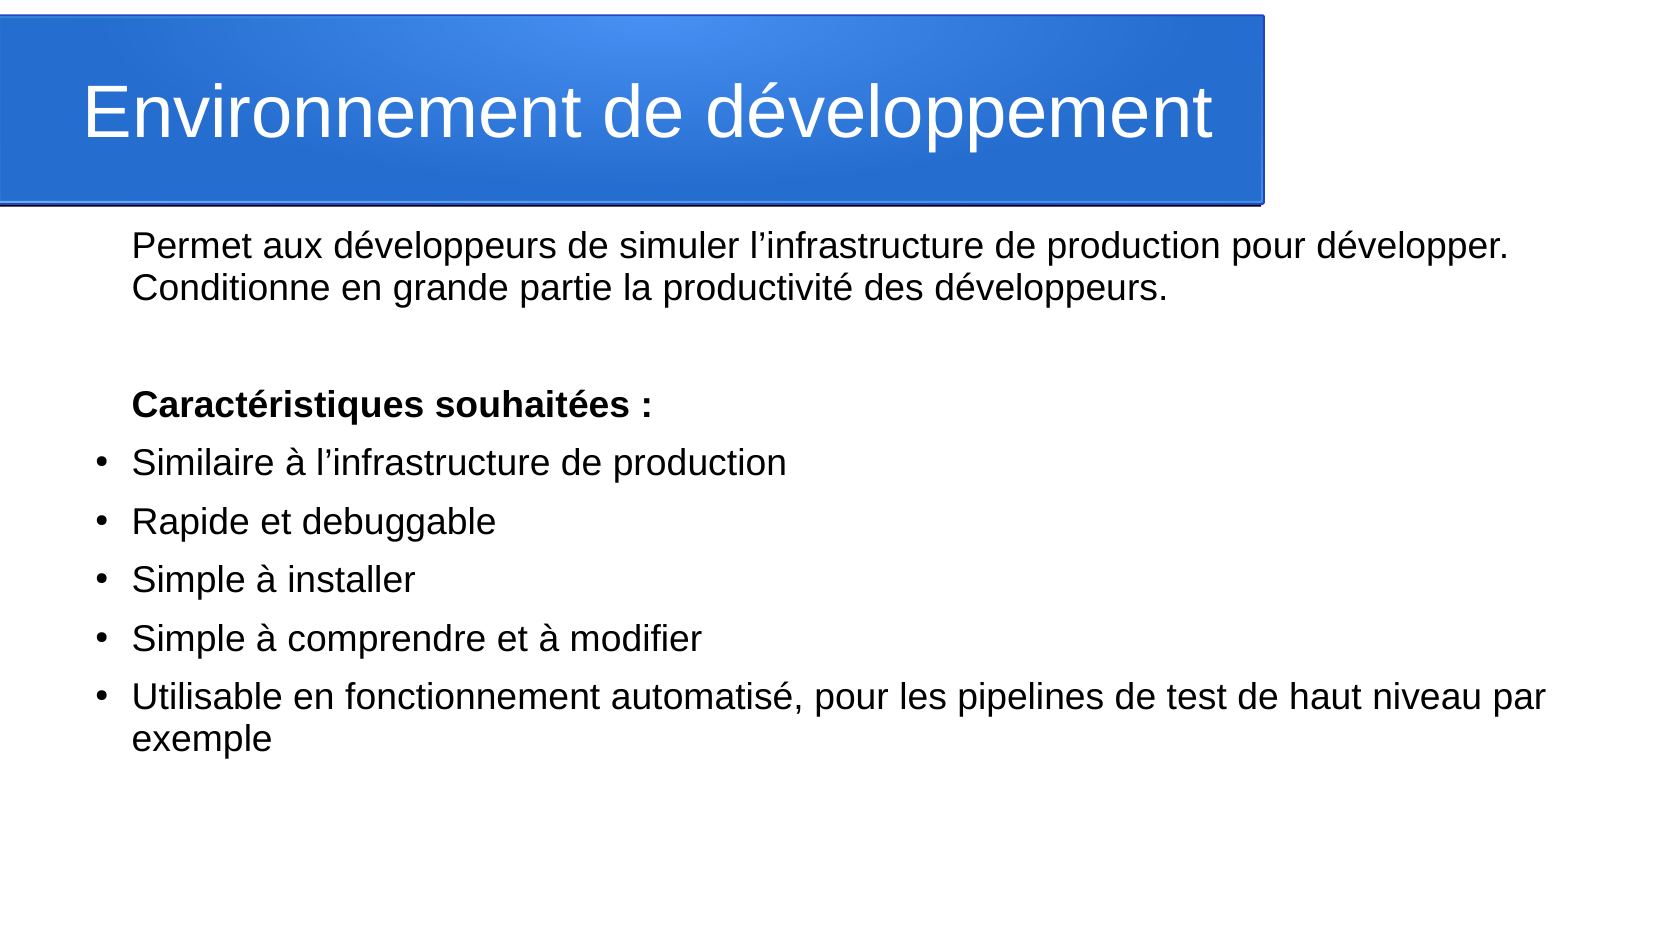

# Environnement de développement
Permet aux développeurs de simuler l’infrastructure de production pour développer. Conditionne en grande partie la productivité des développeurs.
Caractéristiques souhaitées :
Similaire à l’infrastructure de production
Rapide et debuggable
Simple à installer
Simple à comprendre et à modifier
Utilisable en fonctionnement automatisé, pour les pipelines de test de haut niveau par exemple